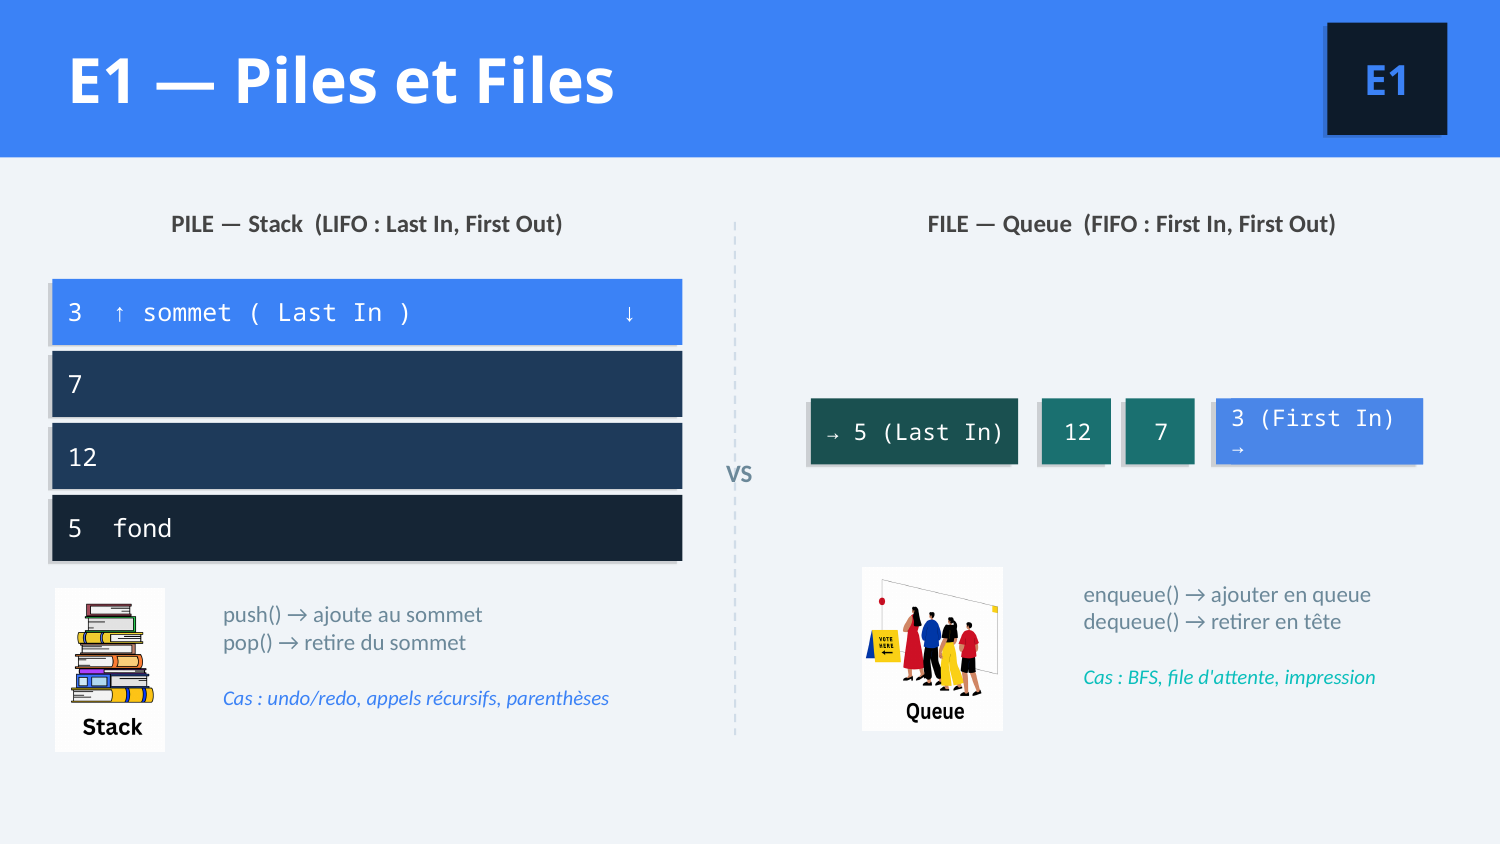

E1 — Piles et Files
E1
FILE — Queue (FIFO : First In, First Out)
PILE — Stack (LIFO : Last In, First Out)
3 ↑ sommet ( Last In ) ↓
7
→ 5 (Last In)
12
7
3 (First In) →
12
VS
5 fond
enqueue() → ajouter en queue
dequeue() → retirer en tête
push() → ajoute au sommet
pop() → retire du sommet
Cas : BFS, file d'attente, impression
Cas : undo/redo, appels récursifs, parenthèses